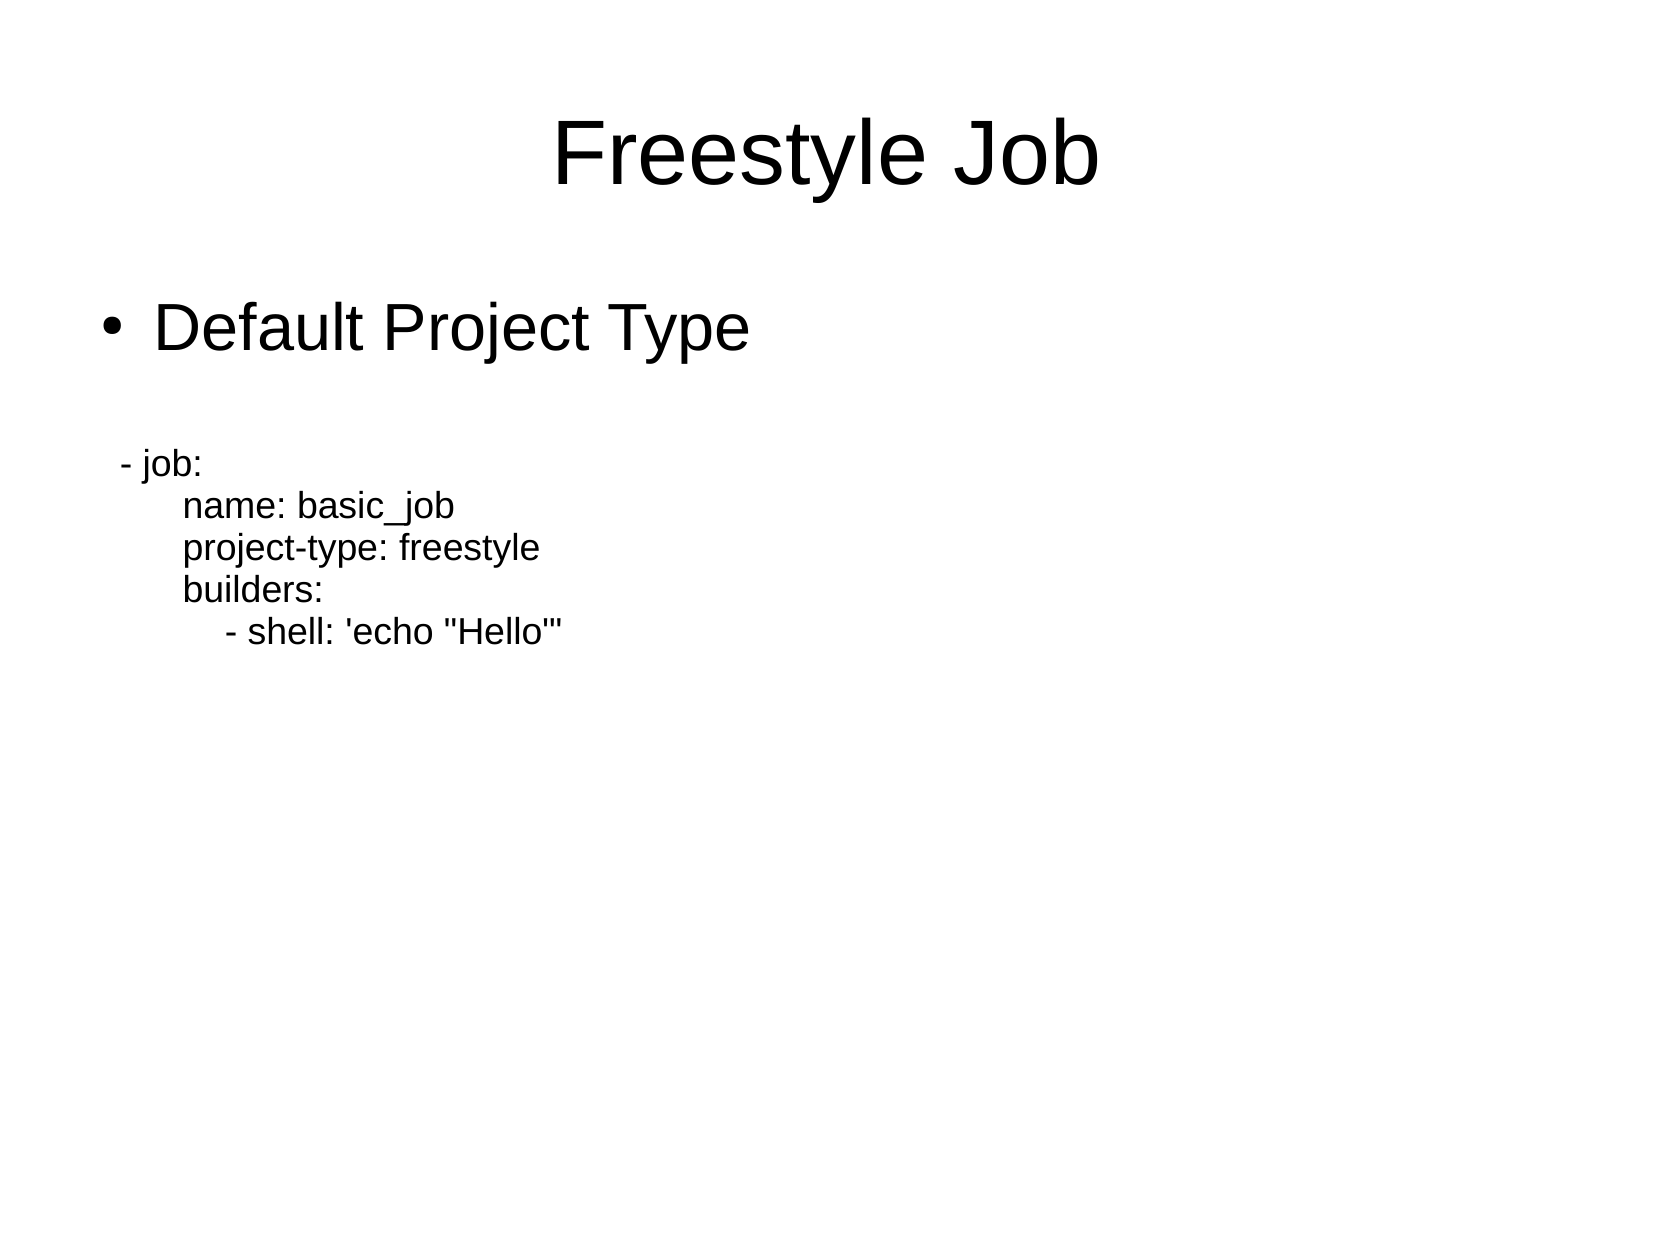

# Freestyle Job
Default Project Type
- job:
 name: basic_job
 project-type: freestyle
 builders:
 - shell: 'echo "Hello"'